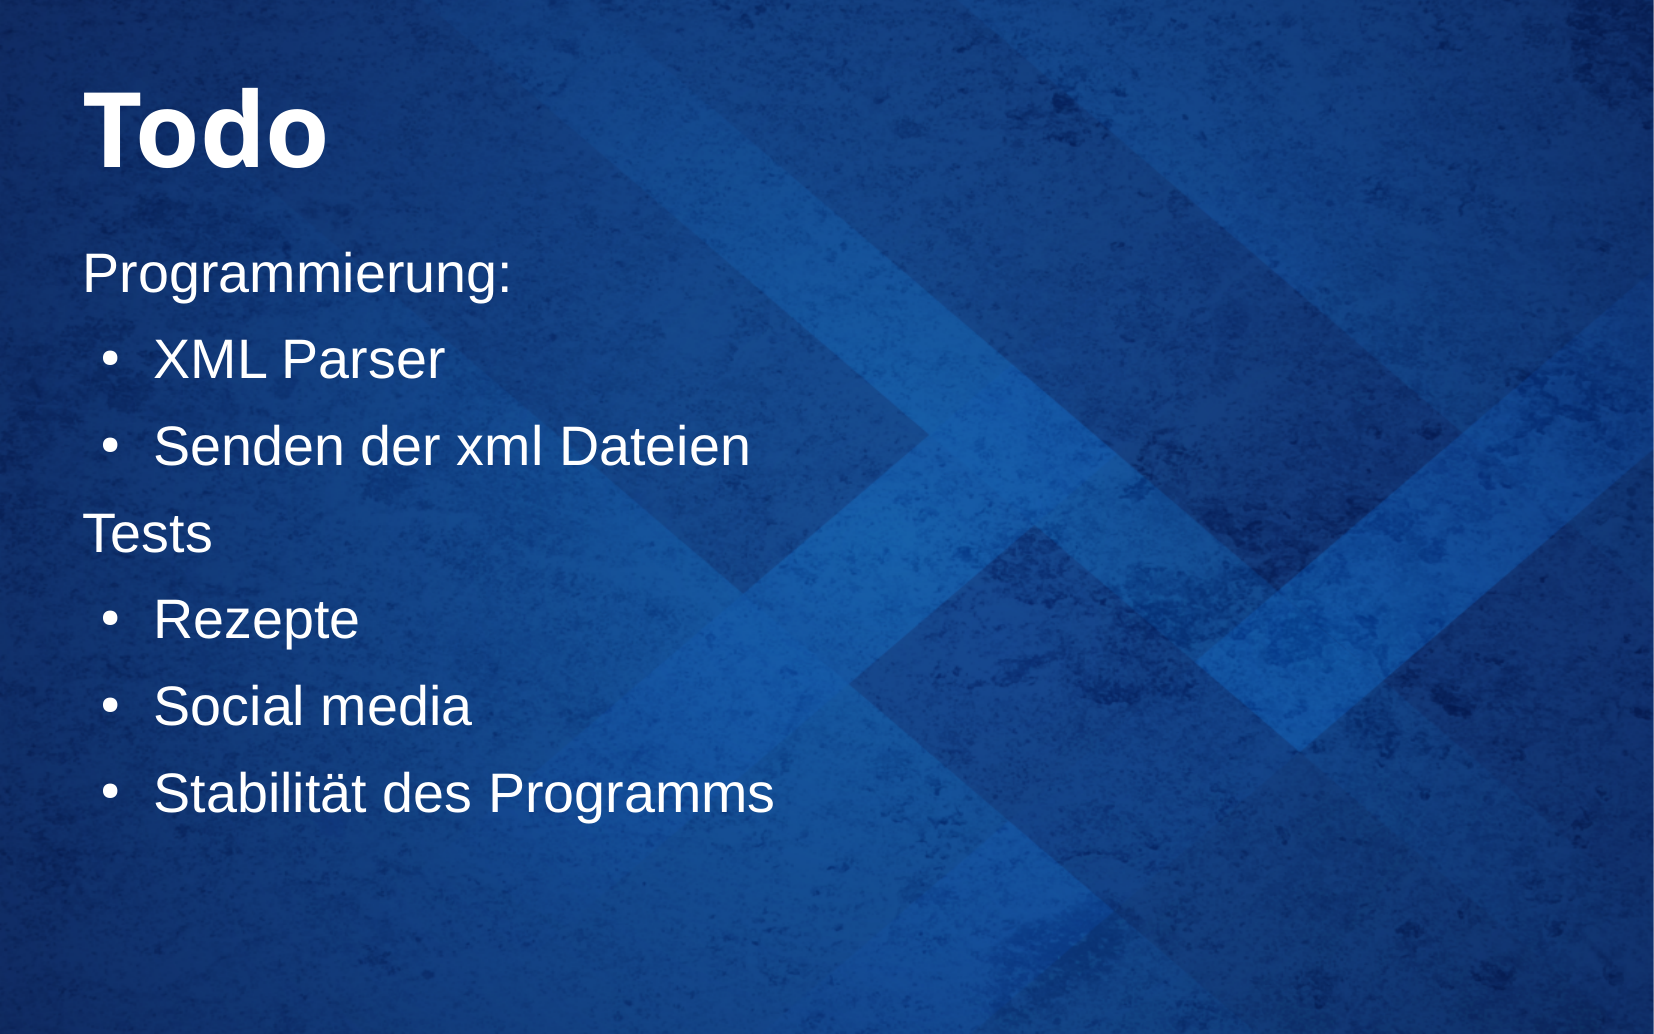

# Todo
Programmierung:
XML Parser
Senden der xml Dateien
Tests
Rezepte
Social media
Stabilität des Programms